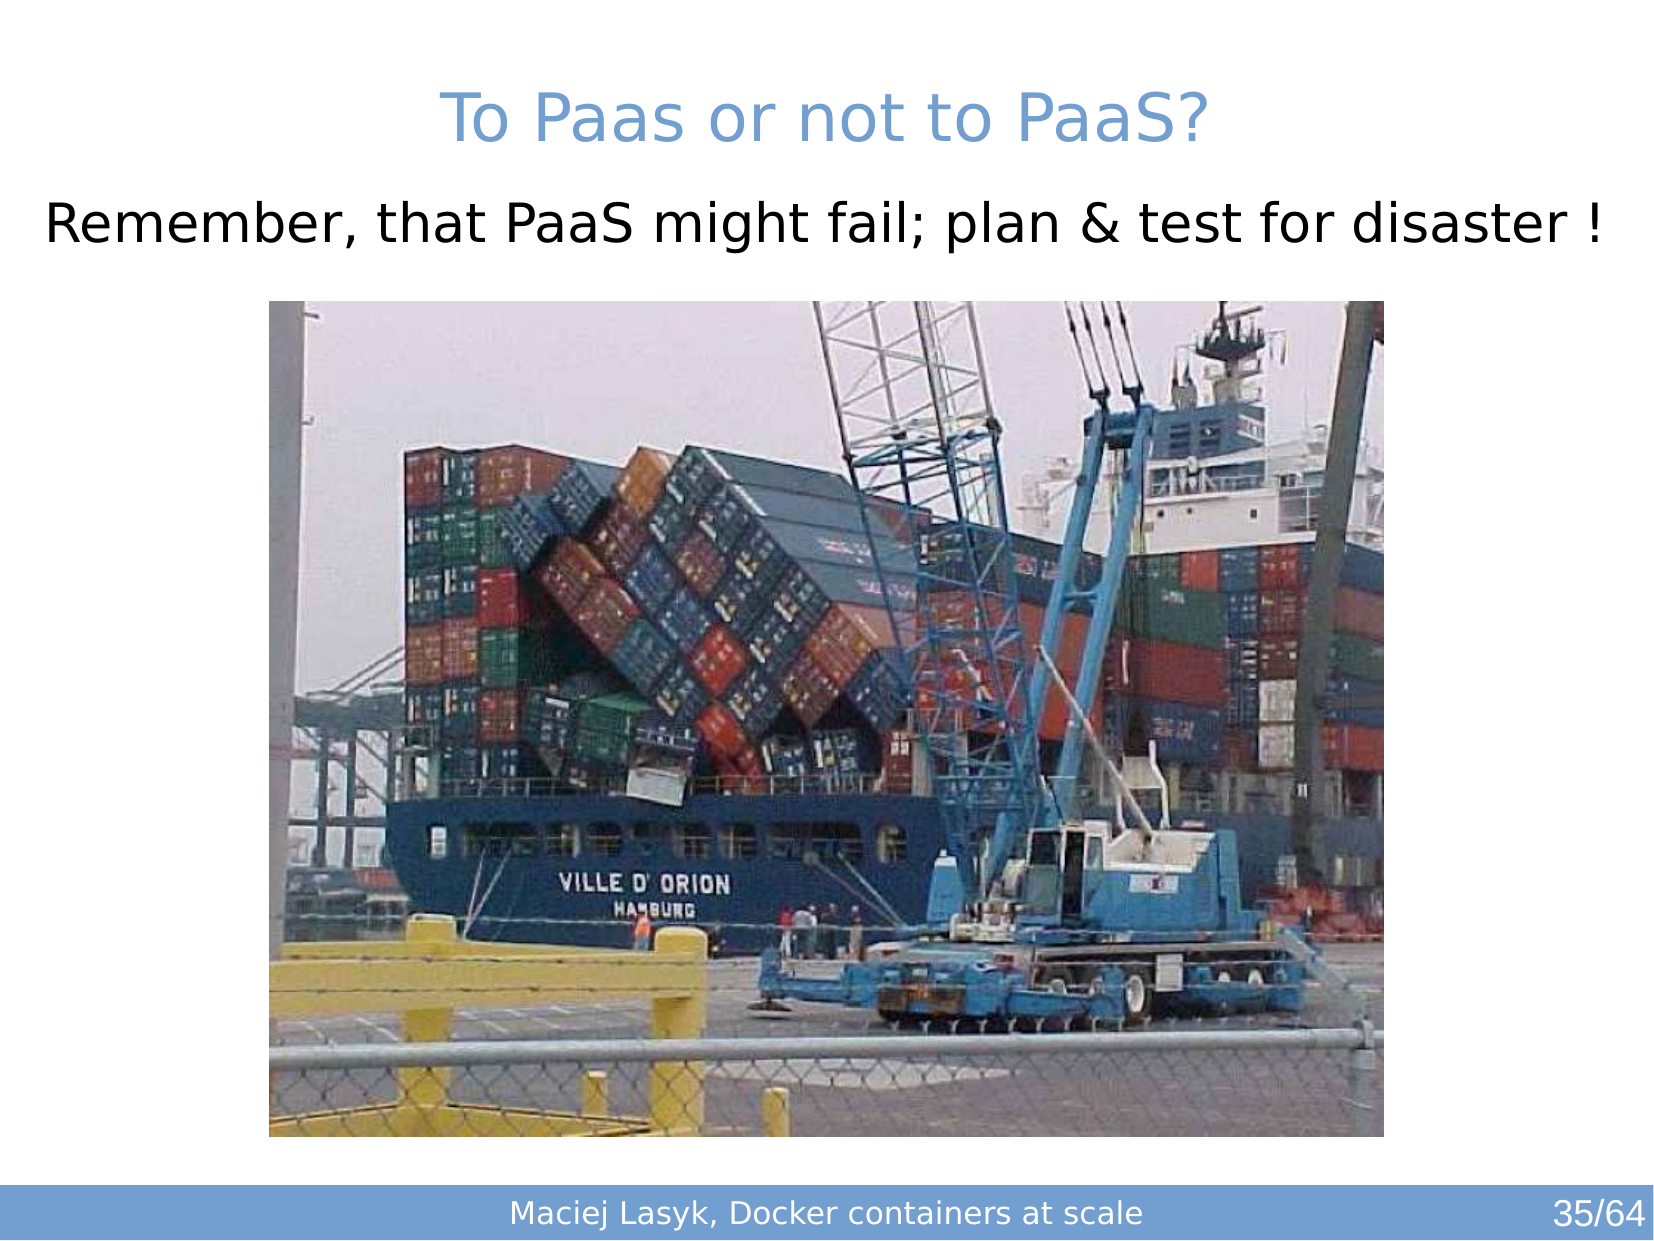

To Paas or not to PaaS?
Remember, that PaaS might fail; plan & test for disaster !
 35/64
Maciej Lasyk, Docker containers at scale